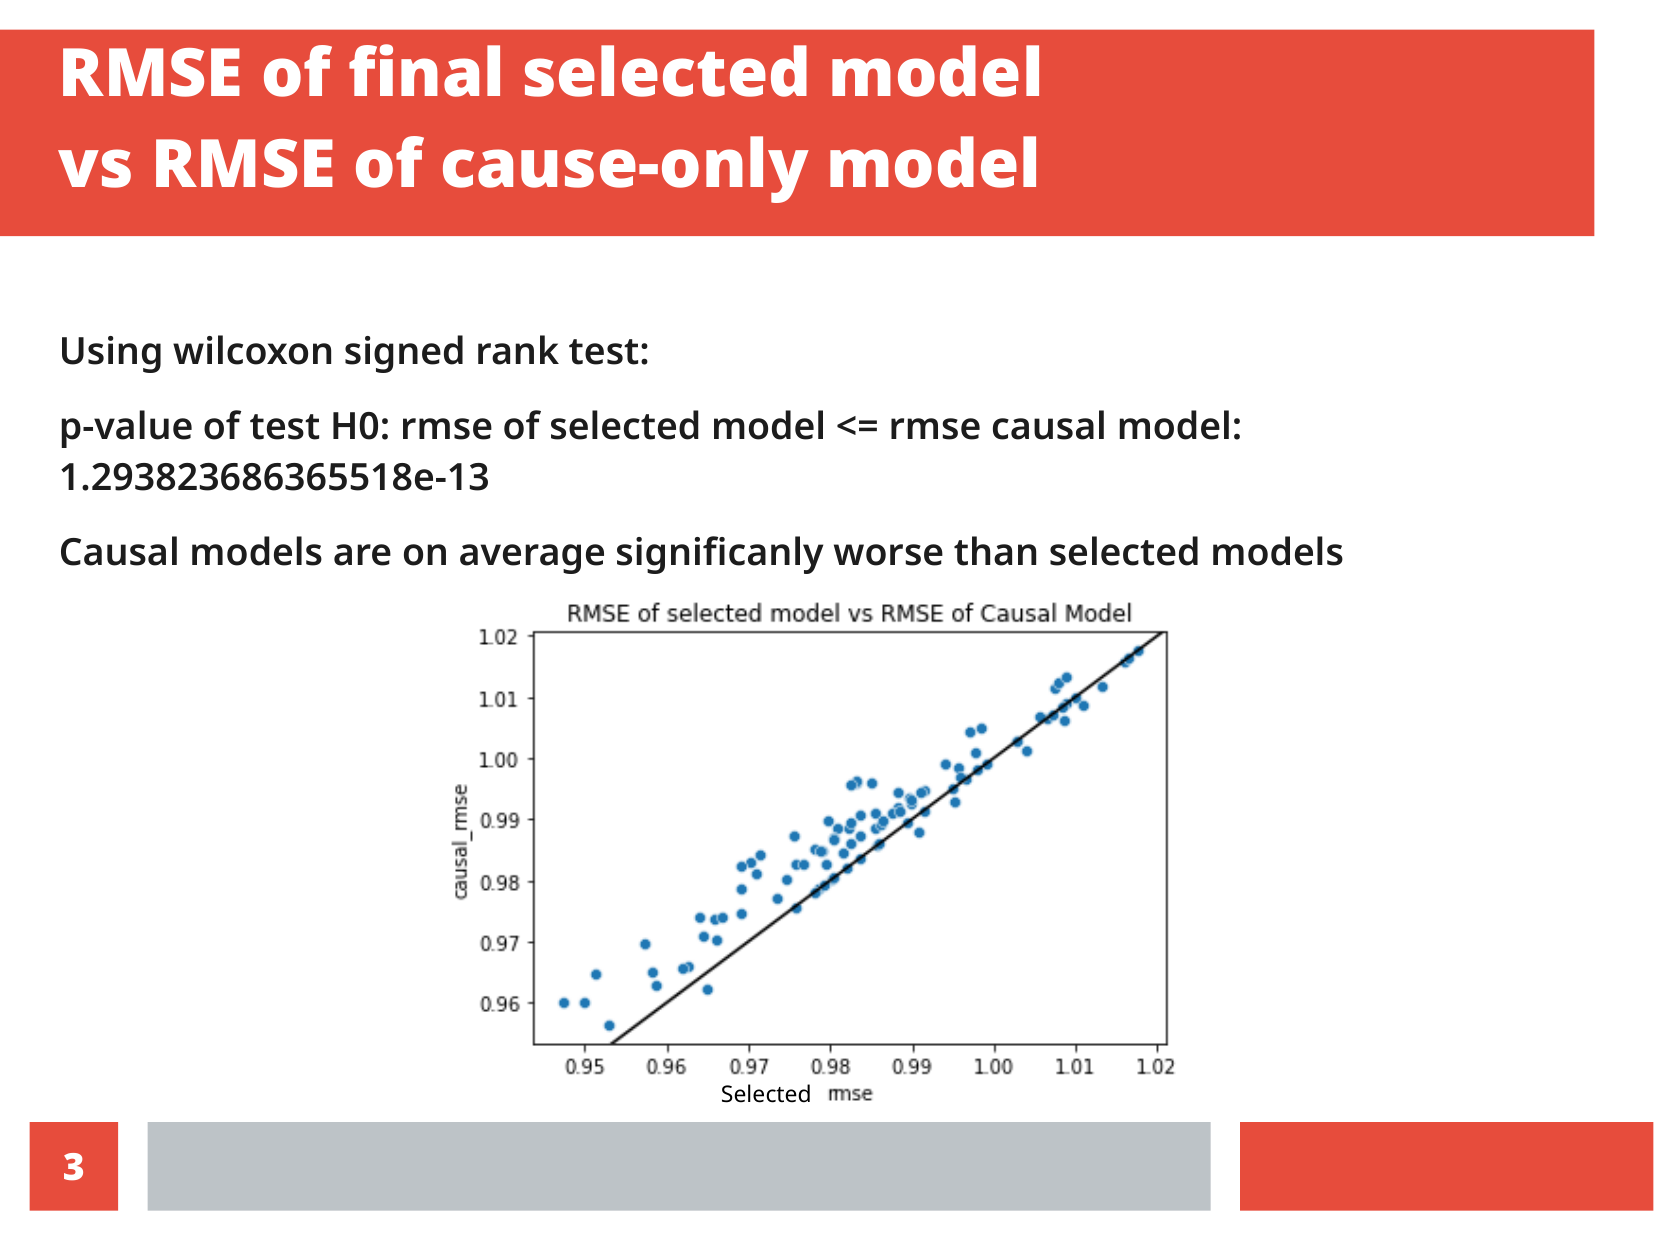

# RMSE of final selected model vs RMSE of cause-only model
Using wilcoxon signed rank test:
p-value of test H0: rmse of selected model <= rmse causal model: 1.293823686365518e-13
Causal models are on average significanly worse than selected models
Selected
3